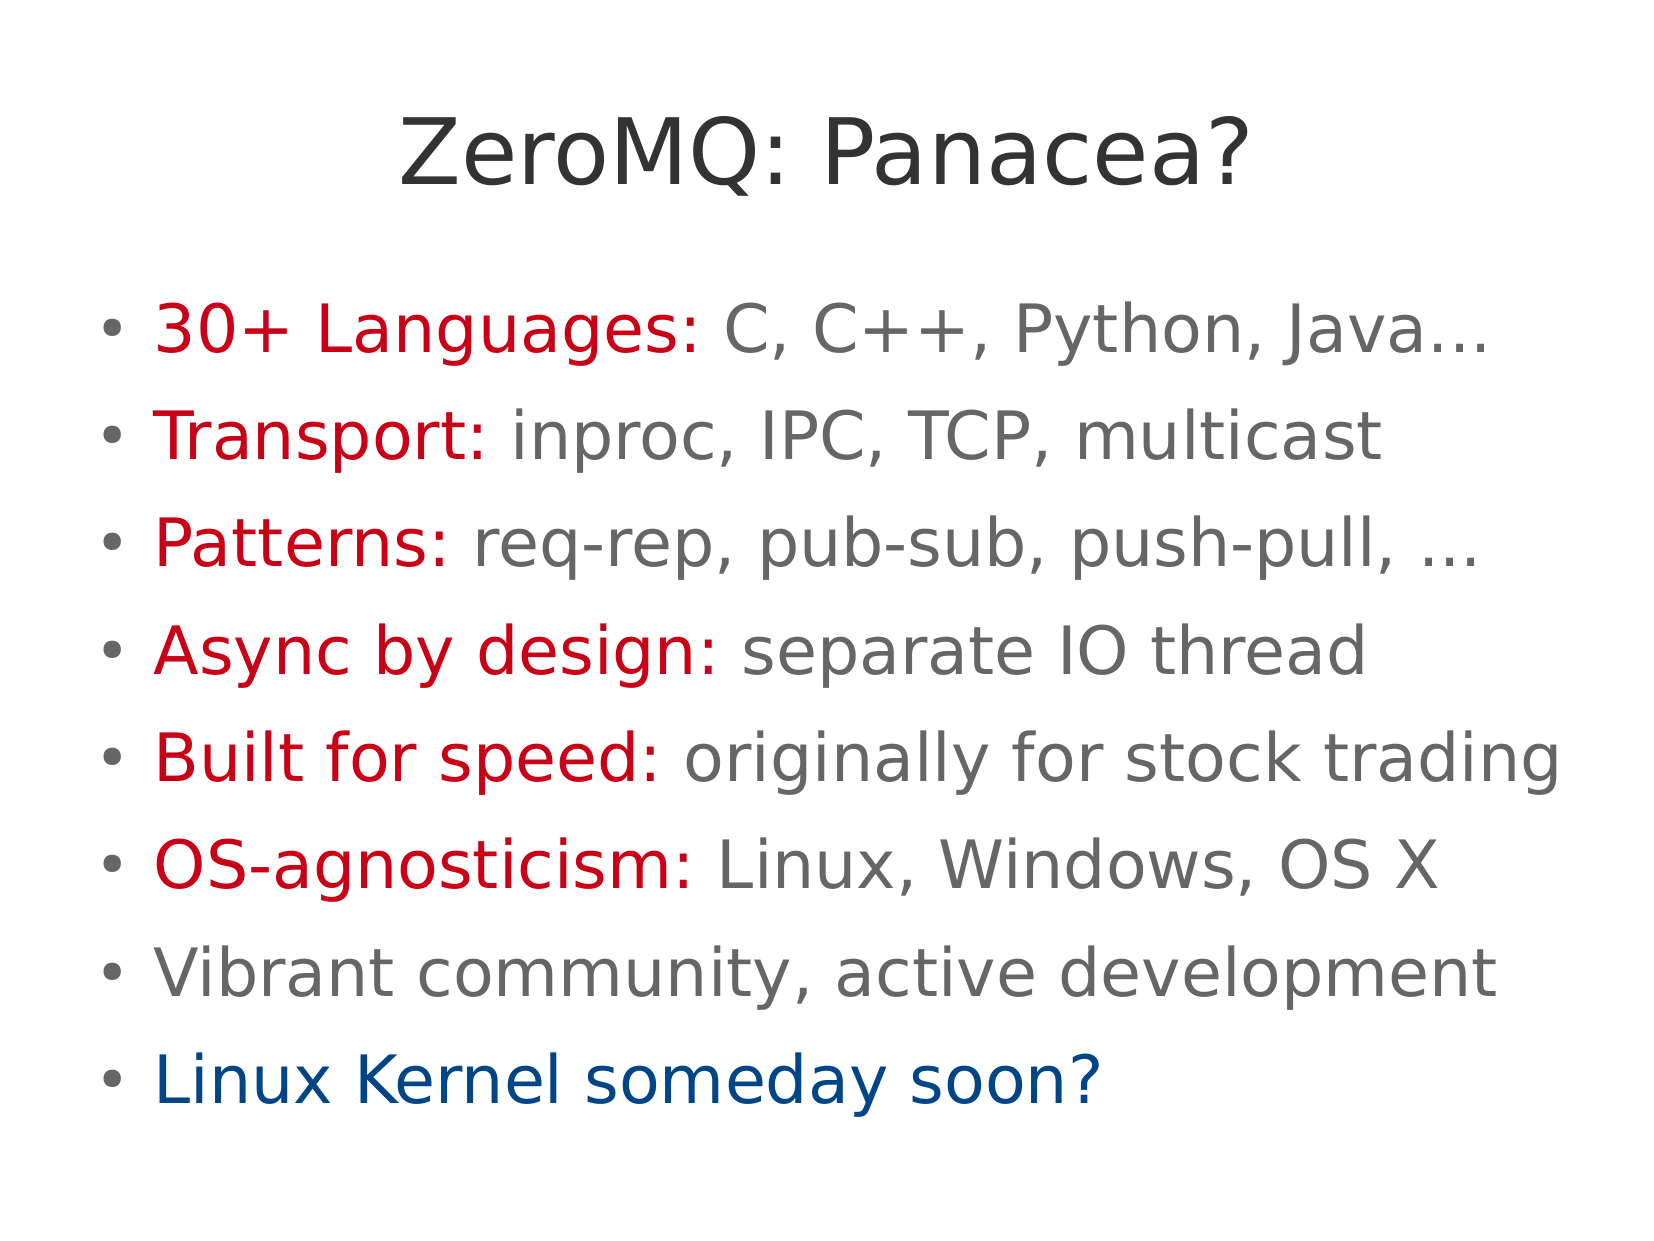

# ZeroMQ: Panacea?
30+ Languages: C, C++, Python, Java...
Transport: inproc, IPC, TCP, multicast
Patterns: req-rep, pub-sub, push-pull, ...
Async by design: separate IO thread
Built for speed: originally for stock trading
OS-agnosticism: Linux, Windows, OS X
Vibrant community, active development
Linux Kernel someday soon?